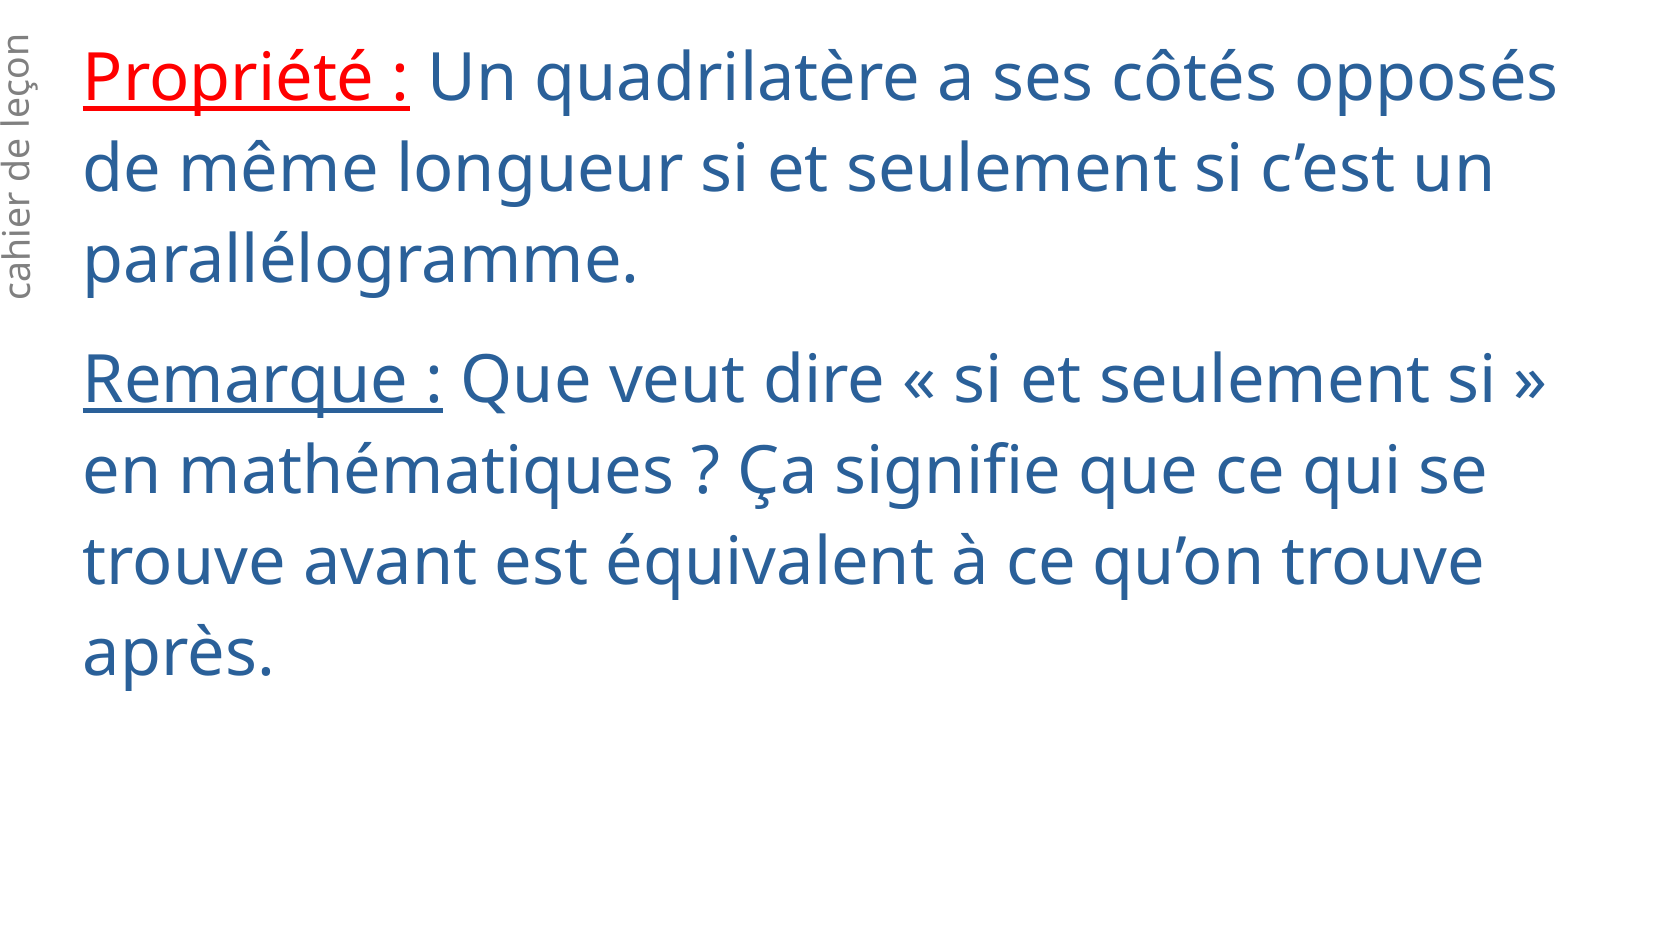

# Propriété : Un quadrilatère a ses côtés opposés de même longueur si et seulement si c’est un parallélogramme.
Remarque : Que veut dire « si et seulement si » en mathématiques ? Ça signifie que ce qui se trouve avant est équivalent à ce qu’on trouve après.
cahier de leçon